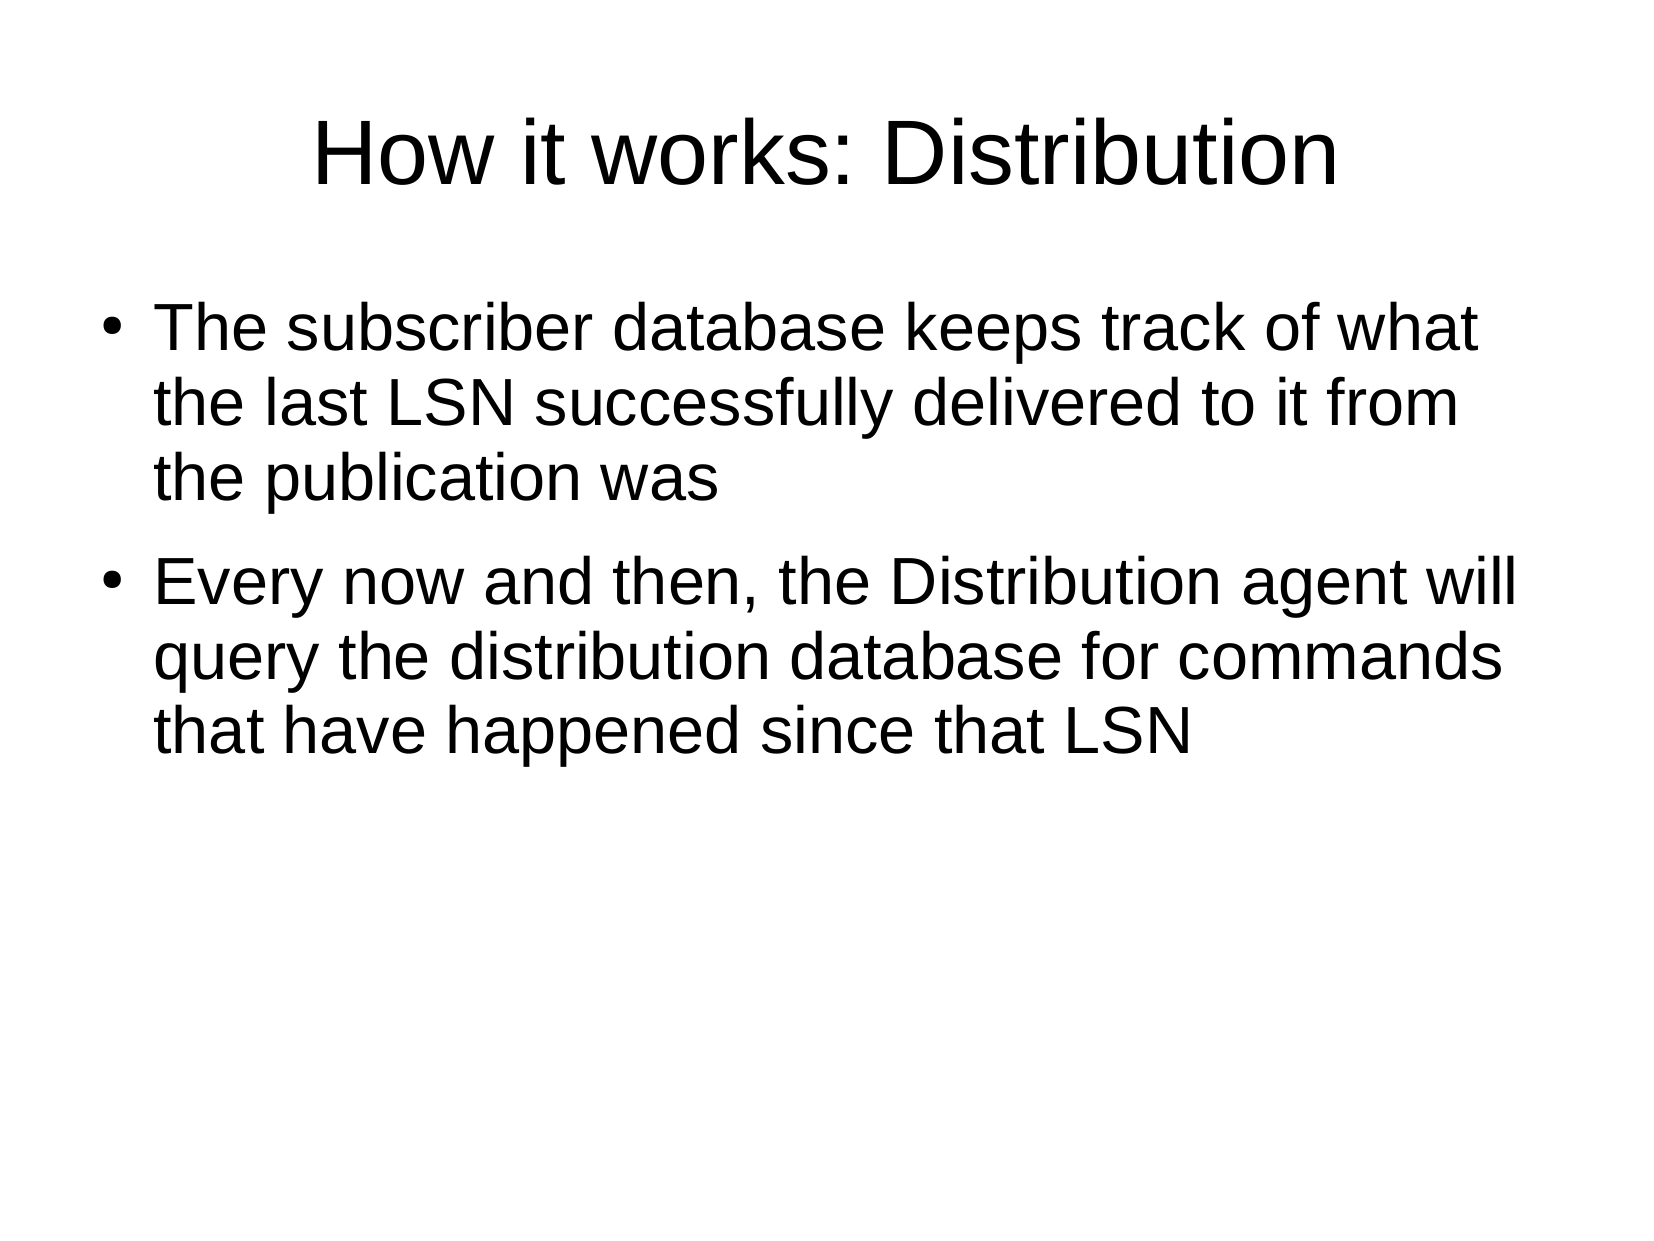

# How it works: Distribution
The subscriber database keeps track of what the last LSN successfully delivered to it from the publication was
Every now and then, the Distribution agent will query the distribution database for commands that have happened since that LSN